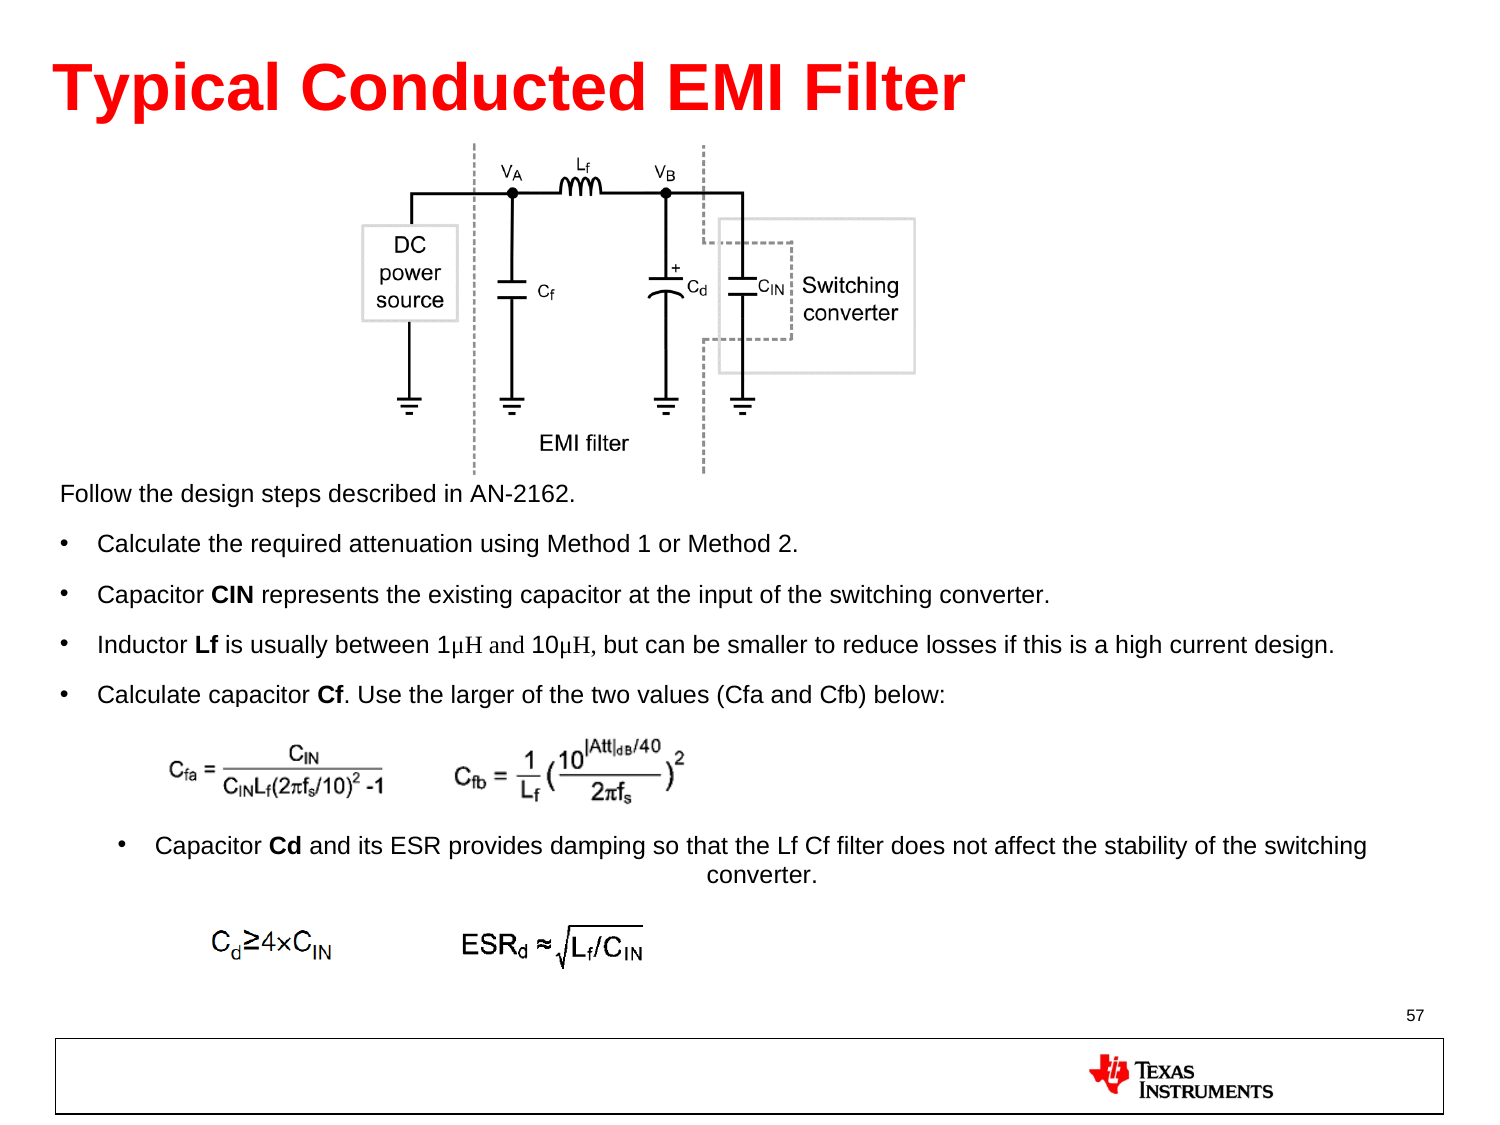

# Typical Conducted EMI Filter
Follow the design steps described in AN-2162.
Calculate the required attenuation using Method 1 or Method 2.
Capacitor CIN represents the existing capacitor at the input of the switching converter.
Inductor Lf is usually between 1μH and 10μH, but can be smaller to reduce losses if this is a high current design.
Calculate capacitor Cf. Use the larger of the two values (Cfa and Cfb) below:
Capacitor Cd and its ESR provides damping so that the Lf Cf filter does not affect the stability of the switching converter.